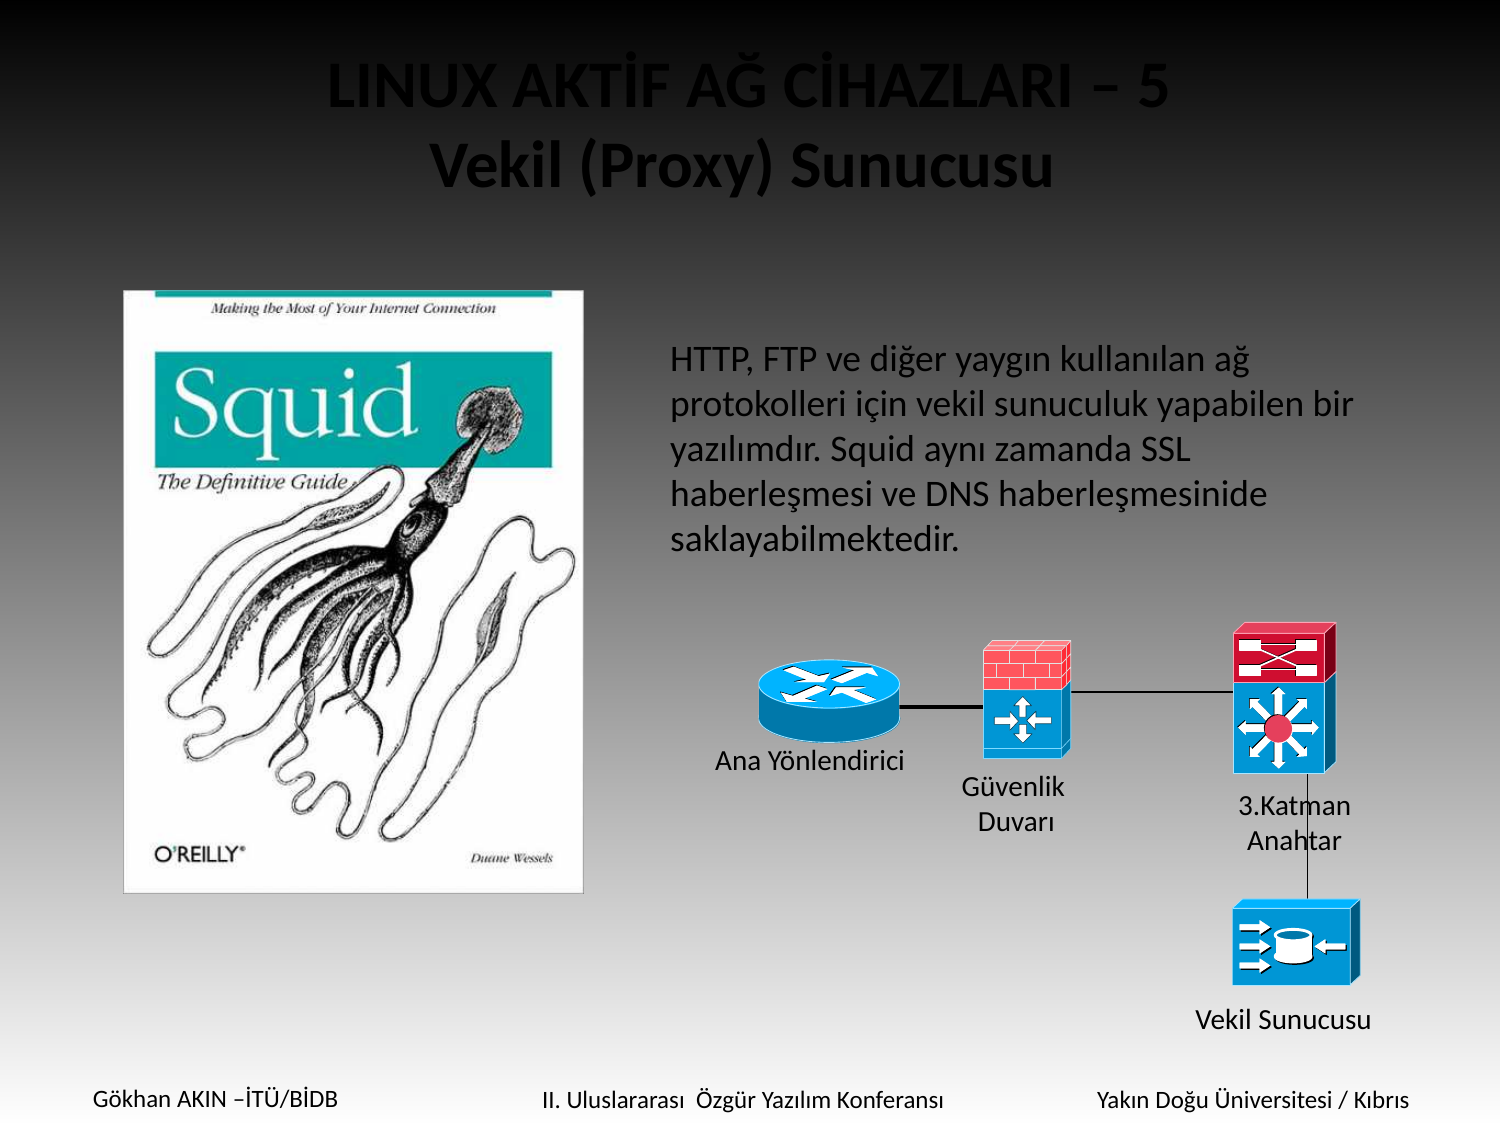

LINUX AKTİF AĞ CİHAZLARI – 5
Vekil (Proxy) Sunucusu
HTTP, FTP ve diğer yaygın kullanılan ağ protokolleri için vekil sunuculuk yapabilen bir yazılımdır. Squid aynı zamanda SSL haberleşmesi ve DNS haberleşmesinide saklayabilmektedir.
Ana Yönlendirici
Güvenlik
Duvarı
3.Katman
Anahtar
Vekil Sunucusu